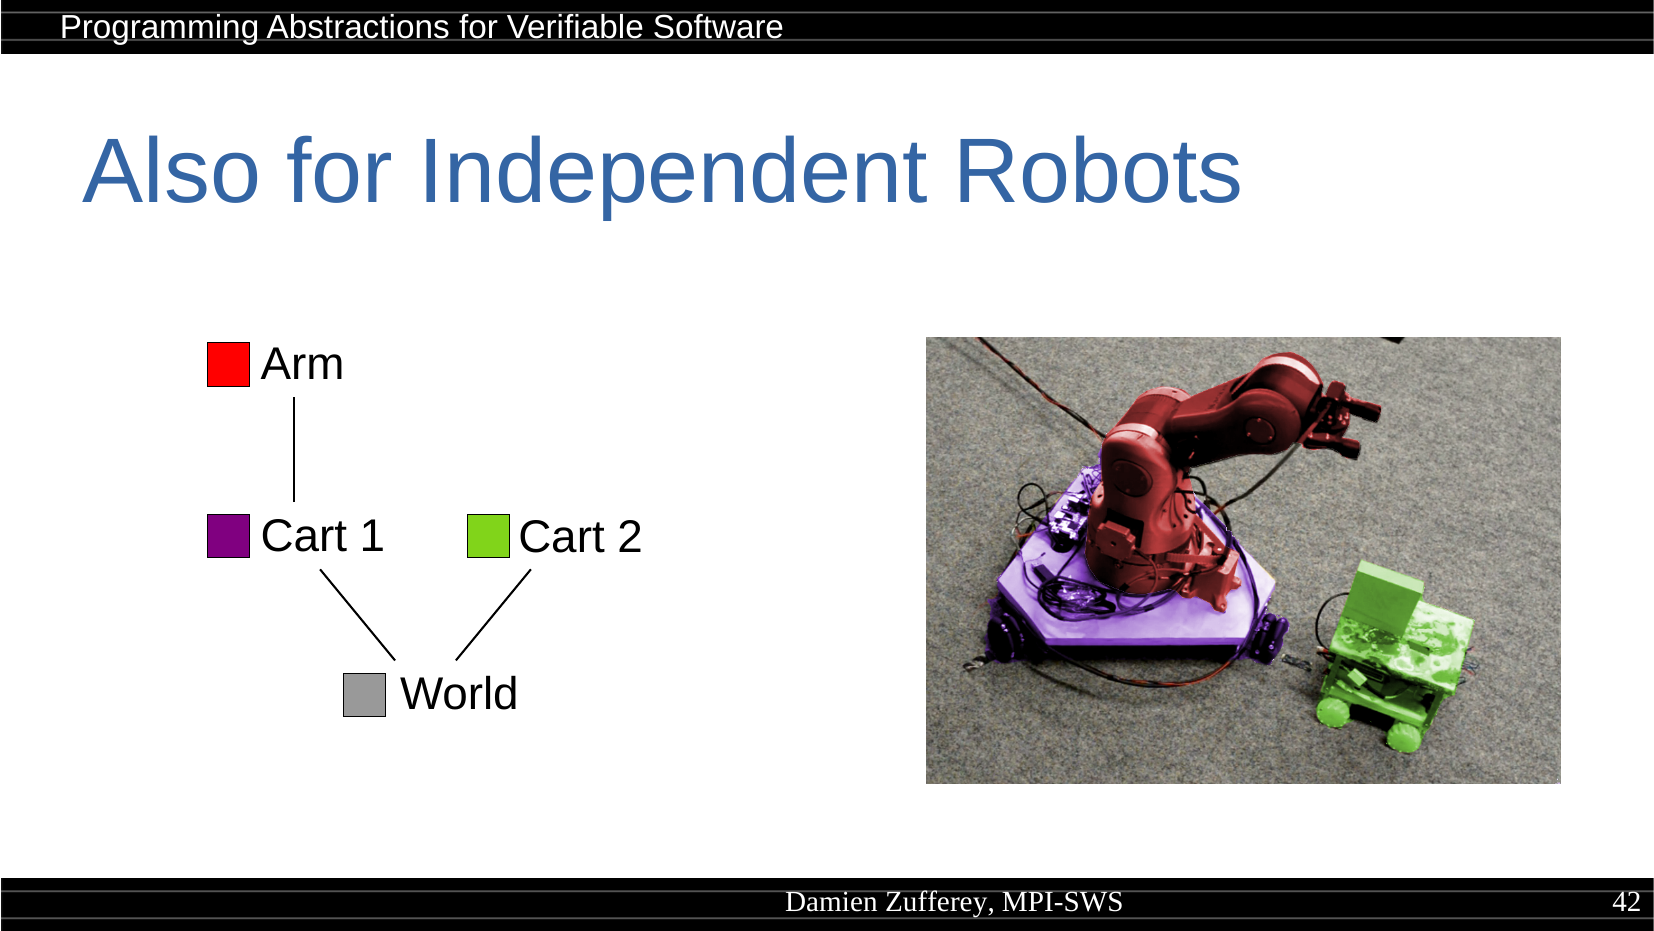

# Also for Independent Robots
Arm
Cart 1
Cart 2
World